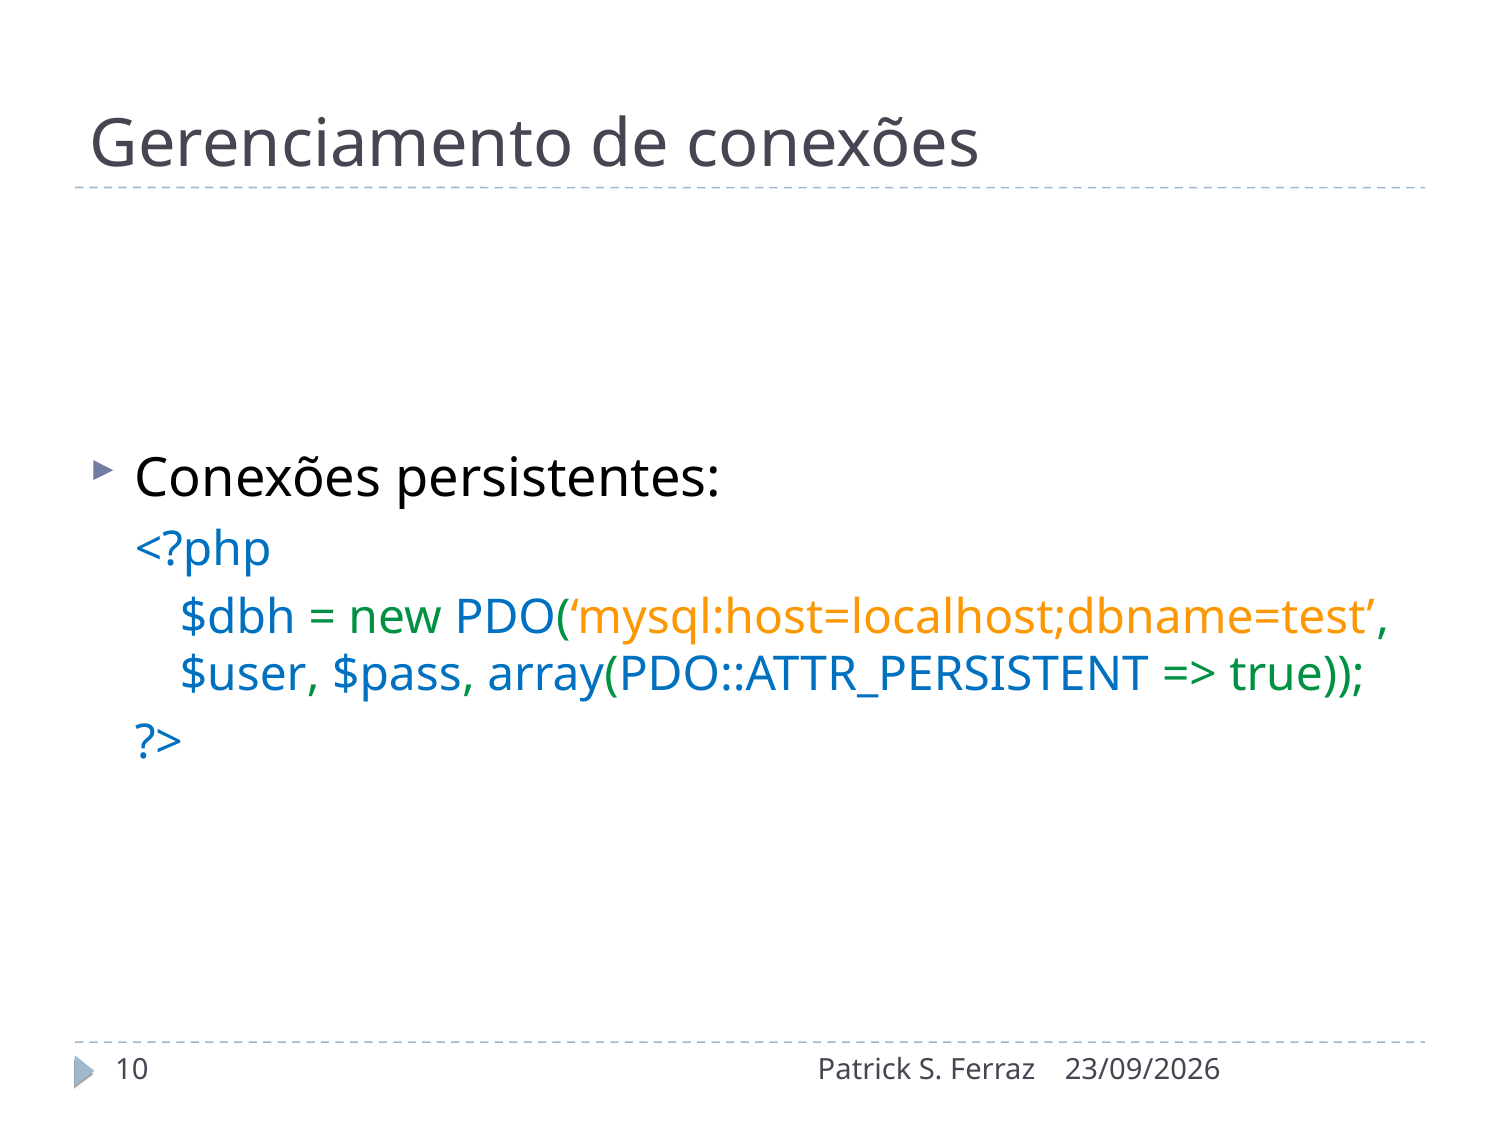

# Gerenciamento de conexões
Conexões persistentes:
<?php
	$dbh = new PDO(‘mysql:host=localhost;dbname=test’, $user, $pass, array(PDO::ATTR_PERSISTENT => true));
?>
Patrick S. Ferraz